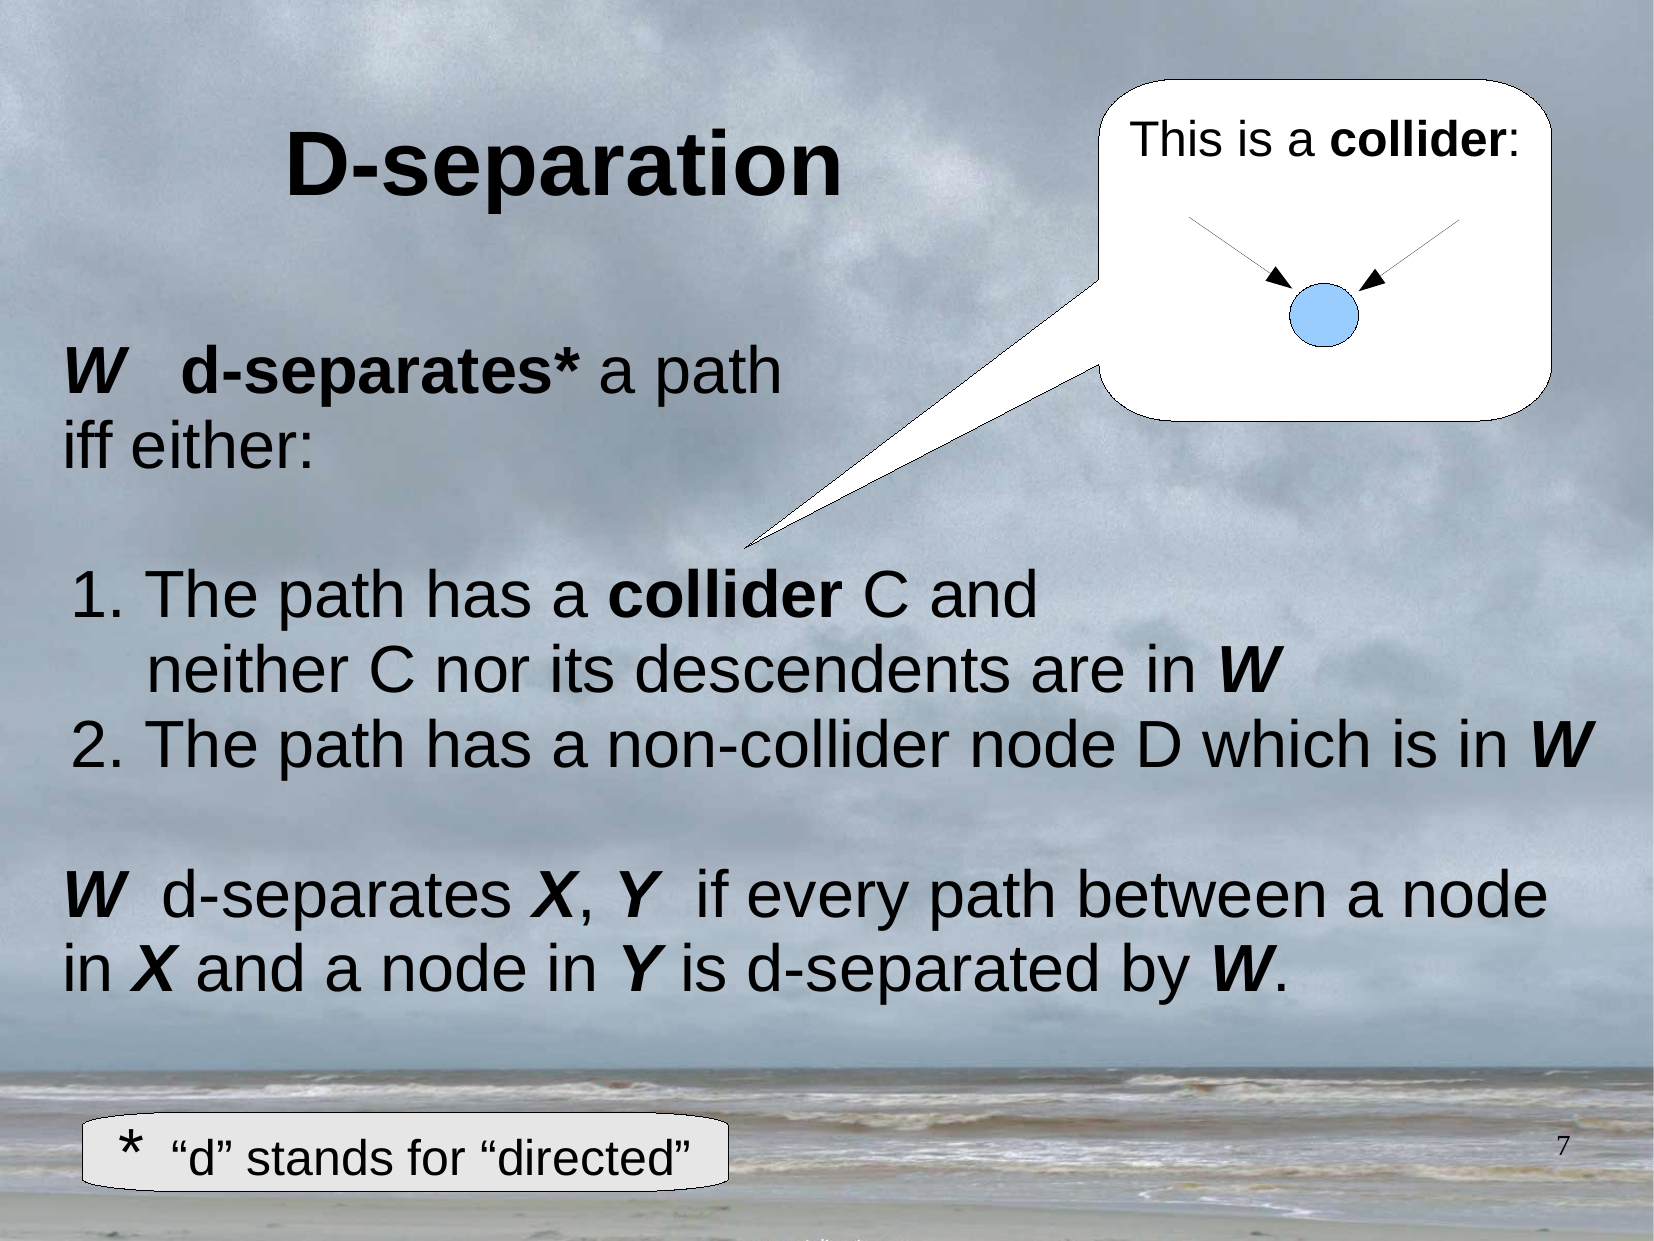

# D-separation
This is a collider:
W d-separates* a path
iff either:
 The path has a collider C and
 neither C nor its descendents are in W
 The path has a non-collider node D which is in W
W d-separates X, Y if every path between a node in X and a node in Y is d-separated by W.
* “d” stands for “directed”
7